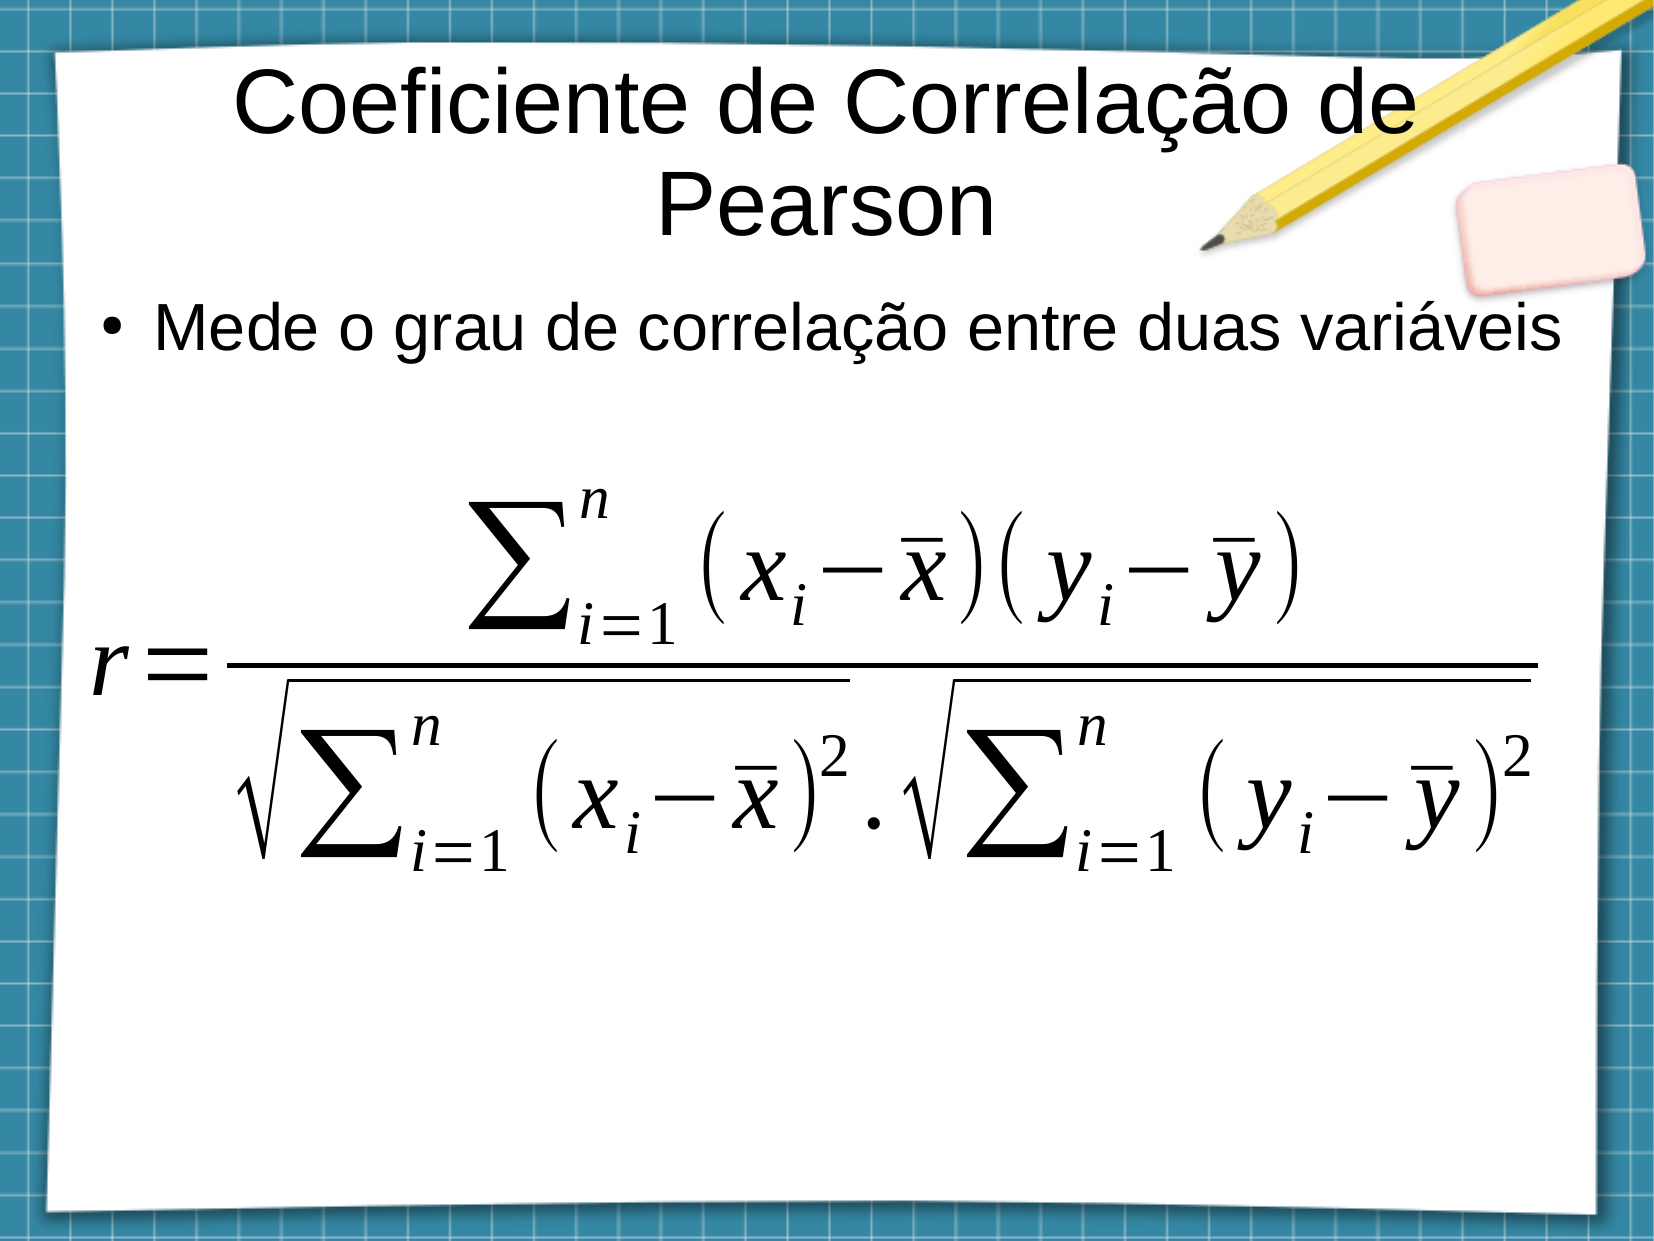

# Coeficiente de Correlação de Pearson
Mede o grau de correlação entre duas variáveis